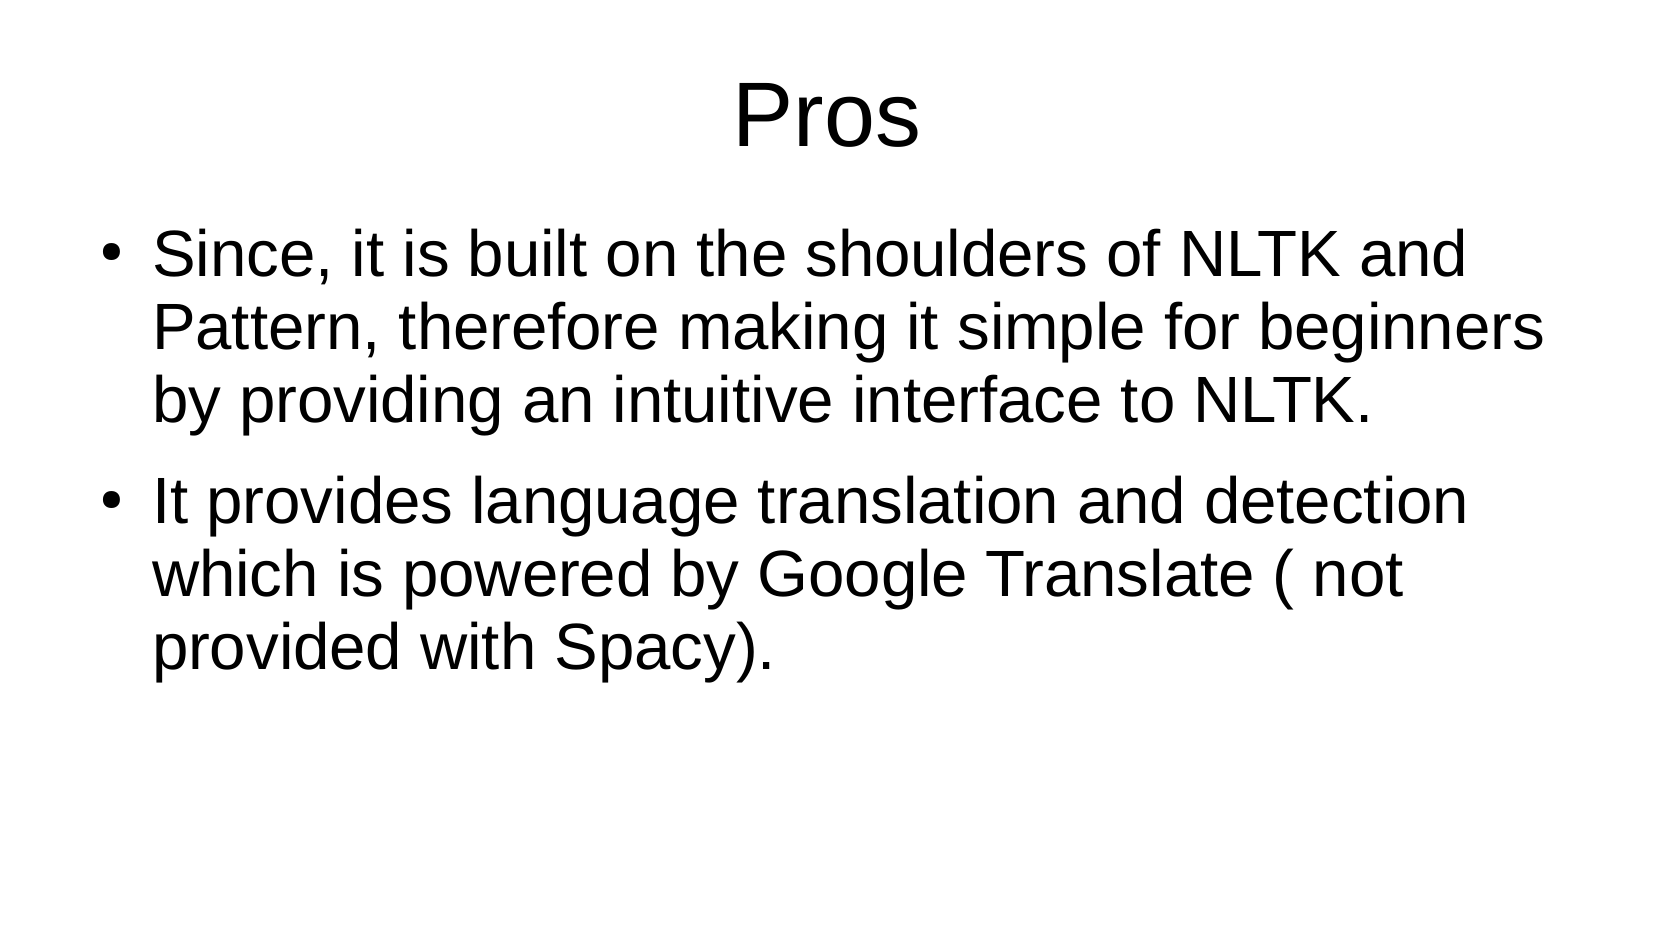

# Pros
Since, it is built on the shoulders of NLTK and Pattern, therefore making it simple for beginners by providing an intuitive interface to NLTK.
It provides language translation and detection which is powered by Google Translate ( not provided with Spacy).